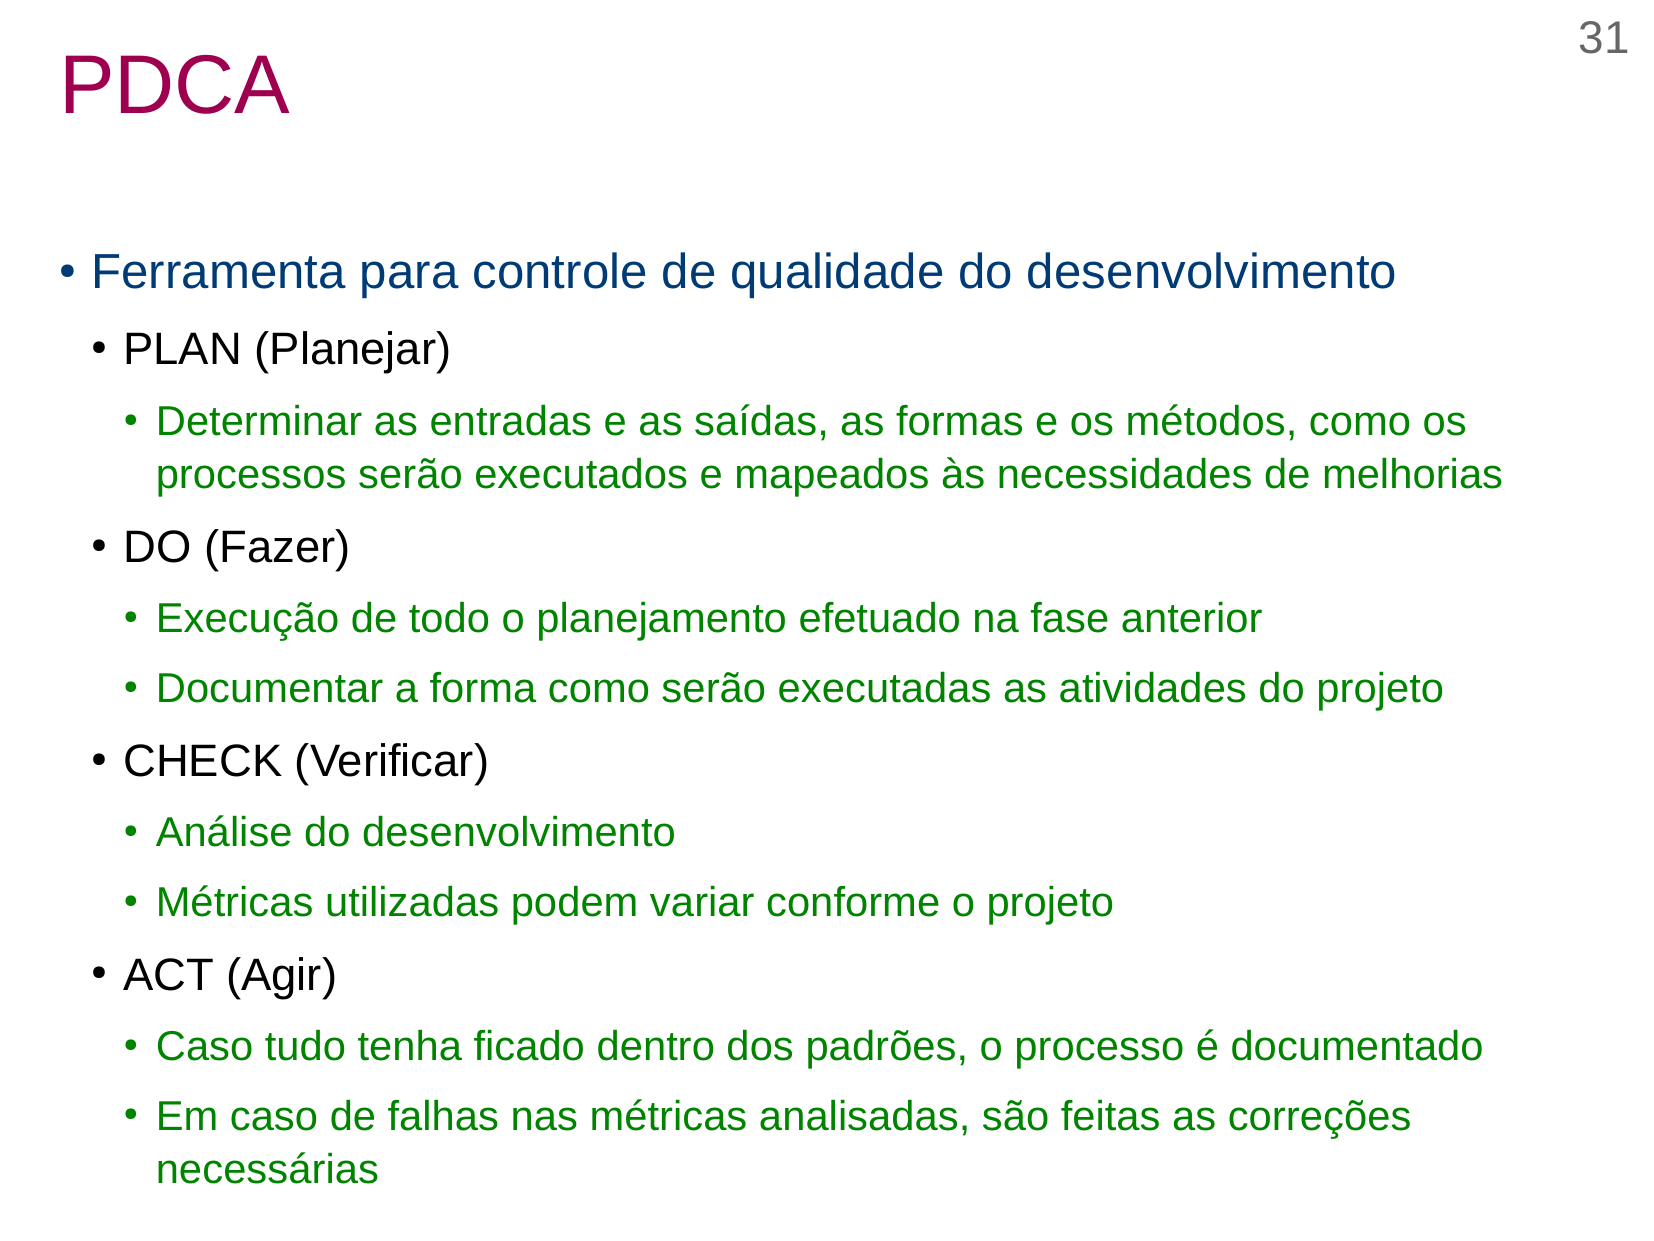

31
# PDCA
Ferramenta para controle de qualidade do desenvolvimento
PLAN (Planejar)
Determinar as entradas e as saídas, as formas e os métodos, como os processos serão executados e mapeados às necessidades de melhorias
DO (Fazer)
Execução de todo o planejamento efetuado na fase anterior
Documentar a forma como serão executadas as atividades do projeto
CHECK (Verificar)
Análise do desenvolvimento
Métricas utilizadas podem variar conforme o projeto
ACT (Agir)
Caso tudo tenha ficado dentro dos padrões, o processo é documentado
Em caso de falhas nas métricas analisadas, são feitas as correções necessárias